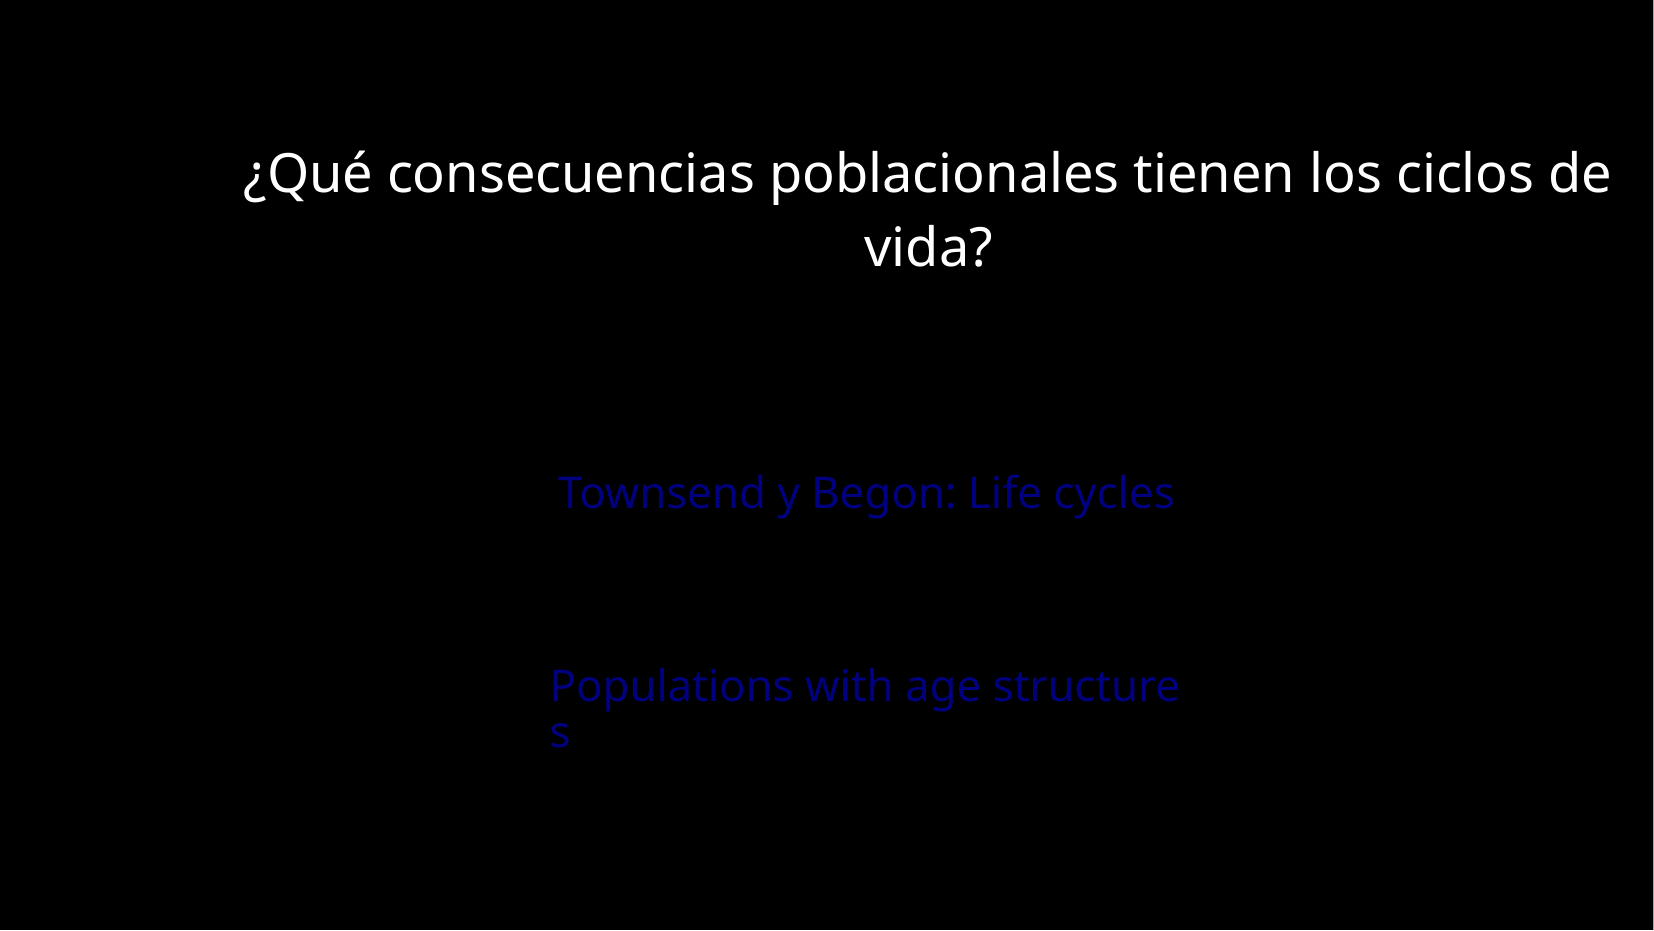

# ¿Qué consecuencias poblacionales tienen los ciclos de vida?
Townsend y Begon: Life cycles
Populations with age structures